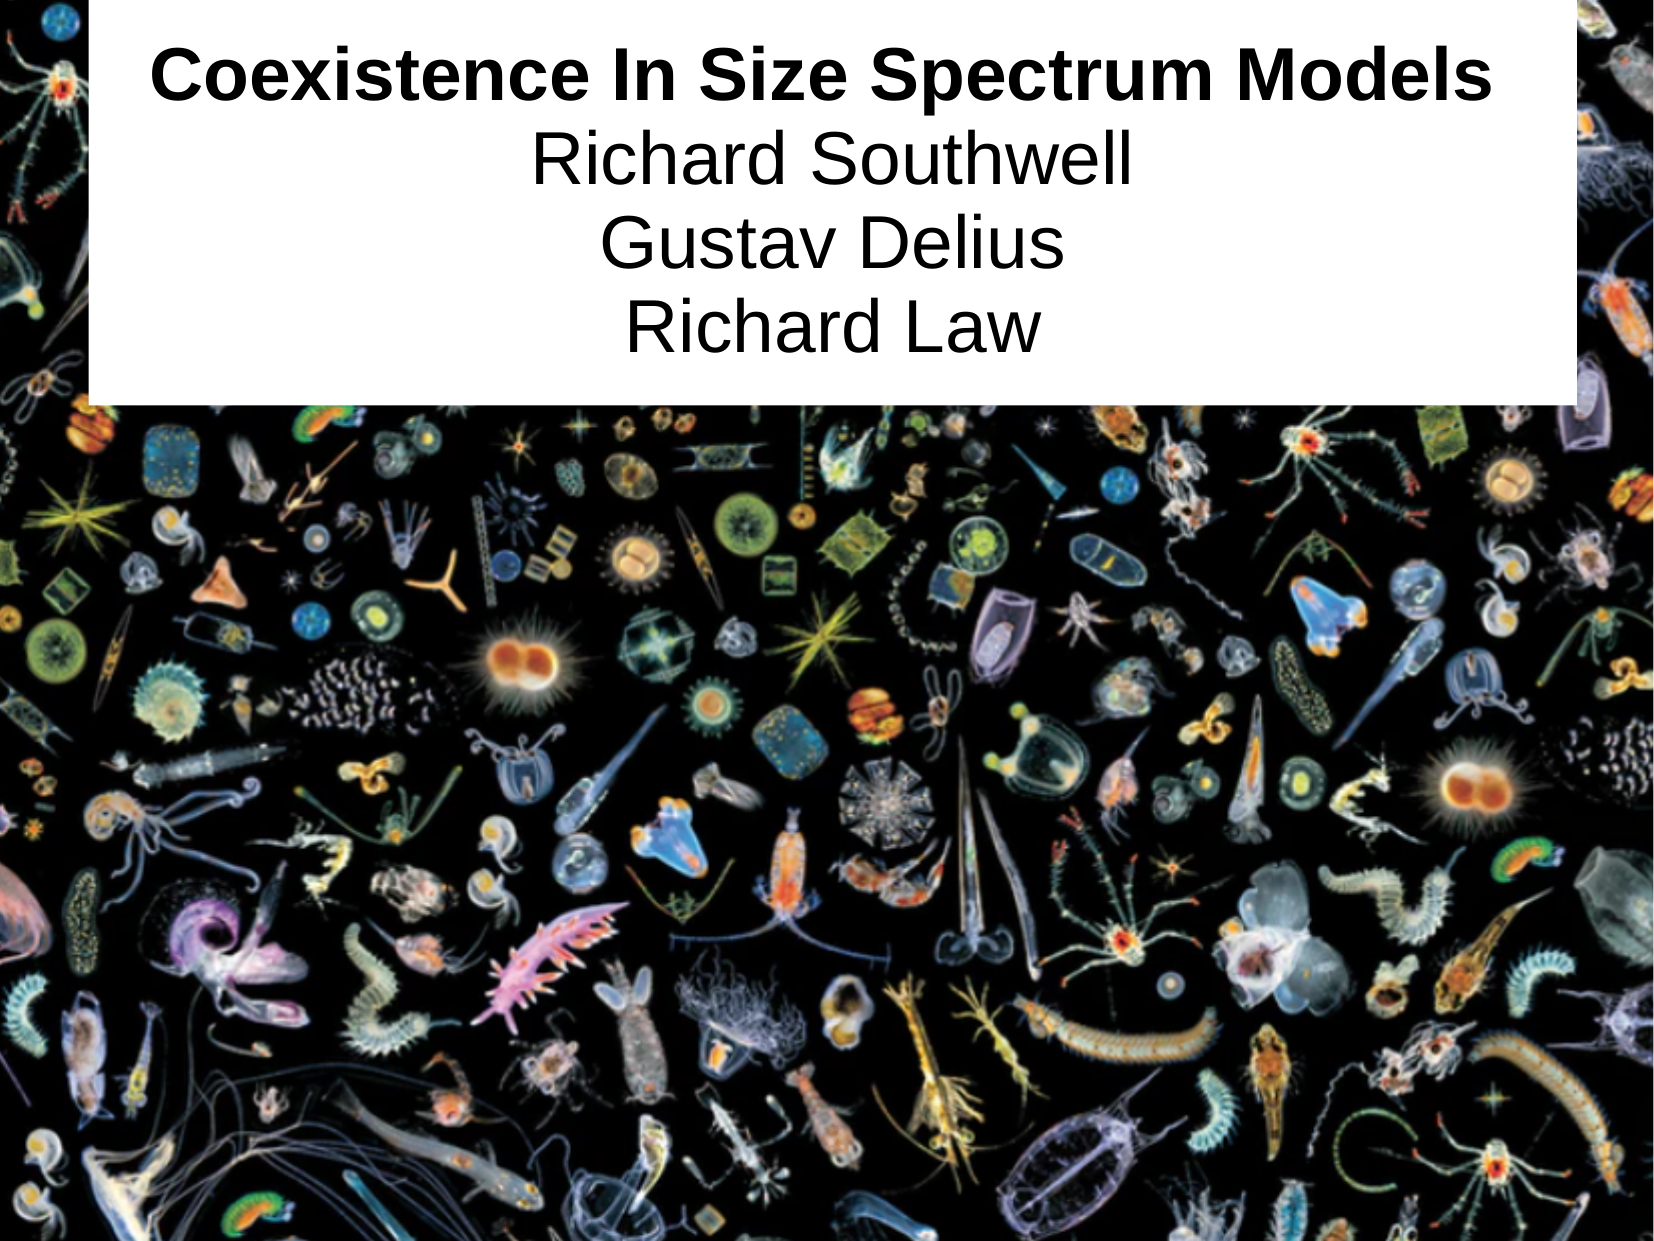

# Coexistence In Size Spectrum Models Richard Southwell Gustav Delius Richard Law